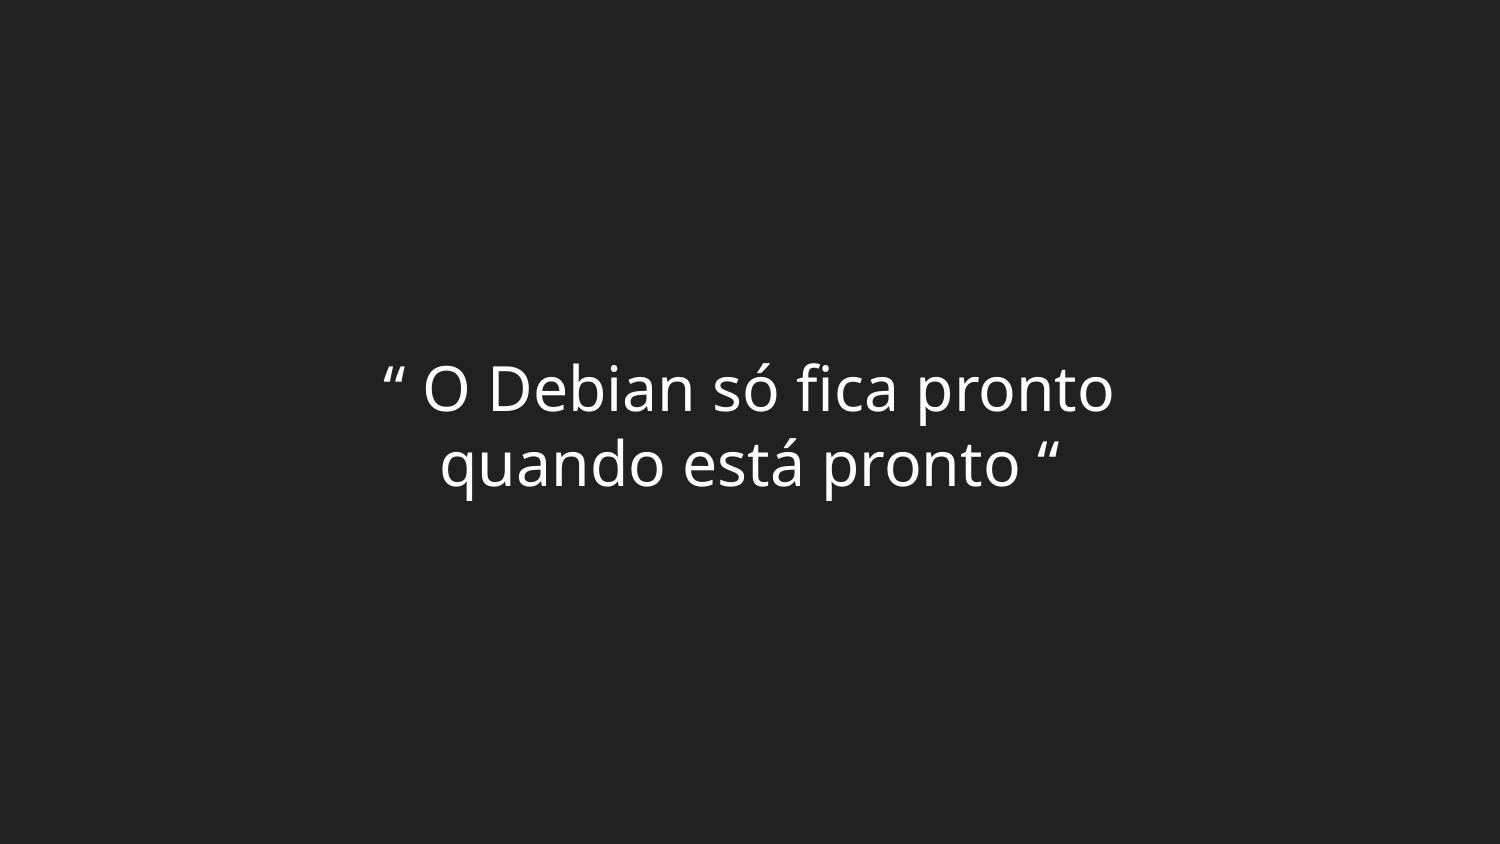

# “ O Debian só fica pronto quando está pronto “